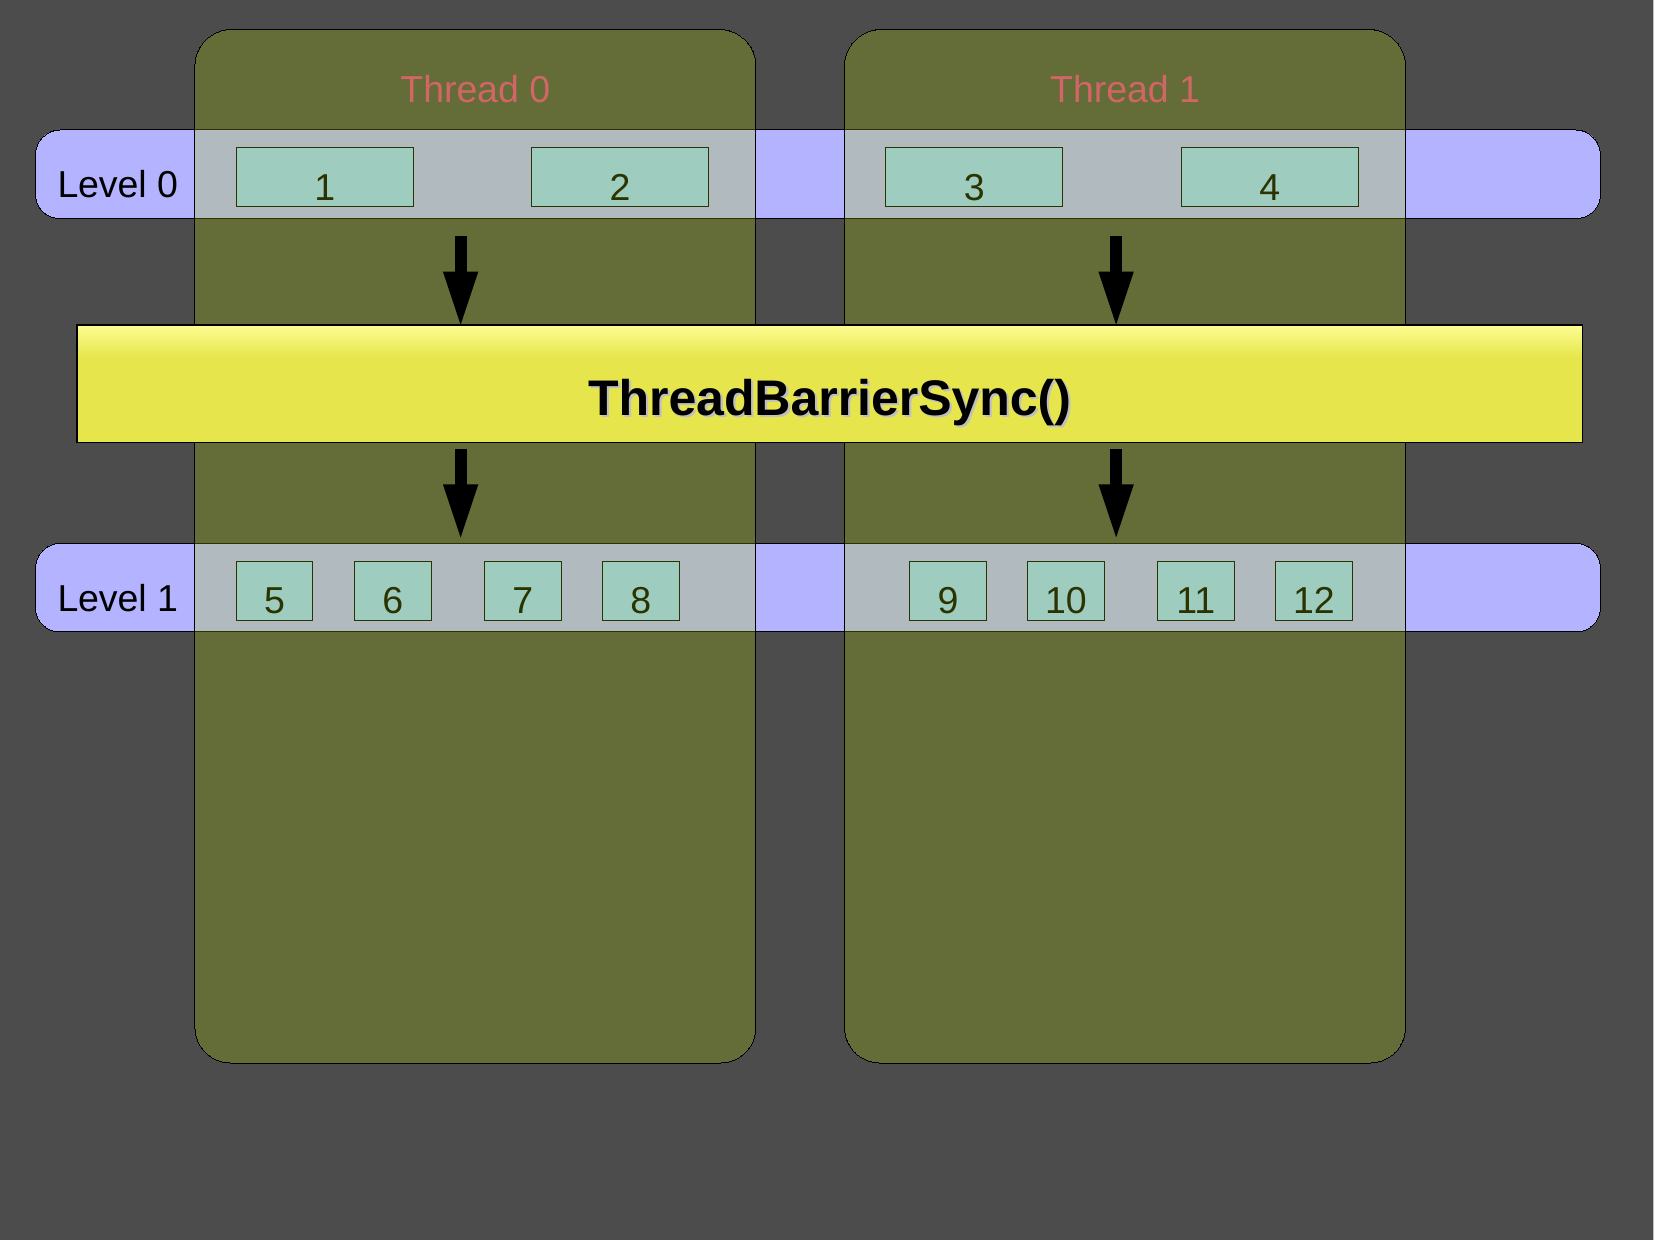

Thread 0
Thread 1
Level 0
1
2
3
4
ThreadBarrierSync()
Level 1
5
6
7
8
9
10
11
12